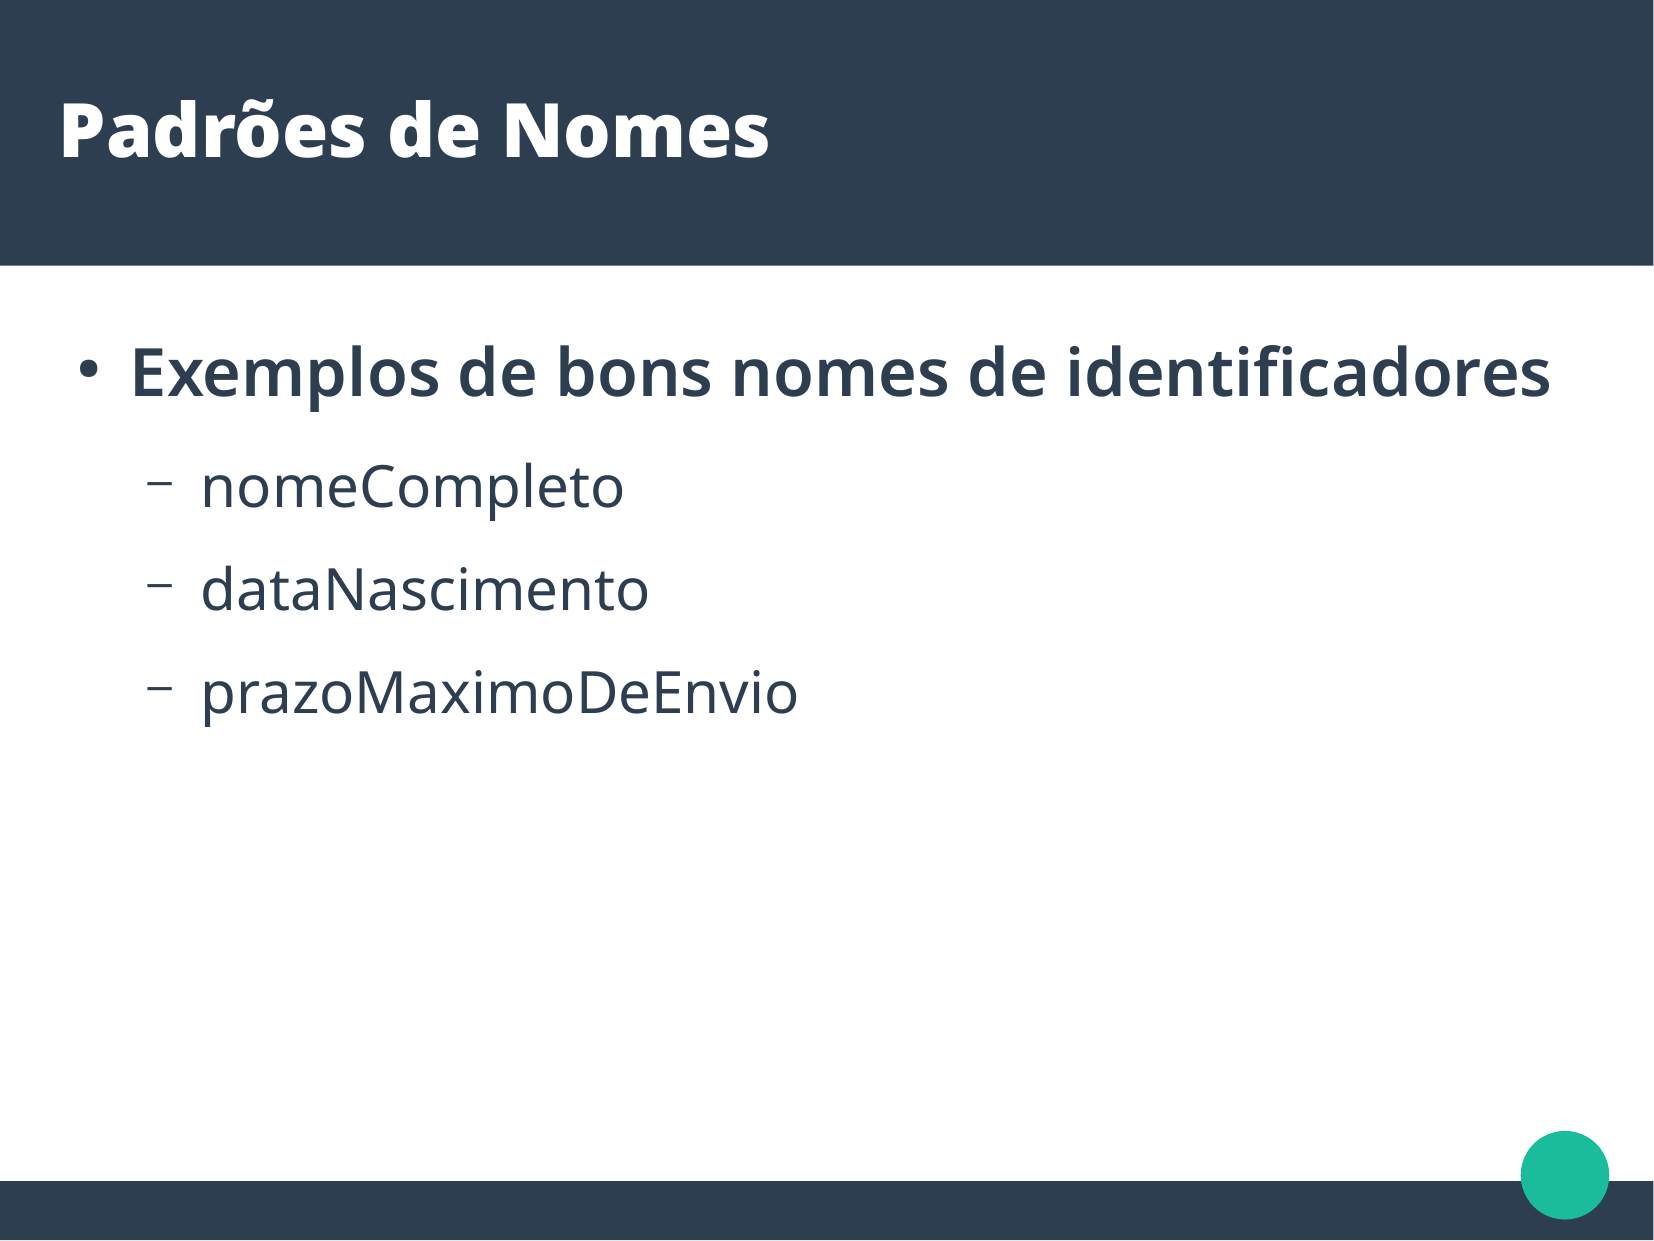

# Padrões de Nomes
Exemplos de bons nomes de identificadores
nomeCompleto
dataNascimento
prazoMaximoDeEnvio